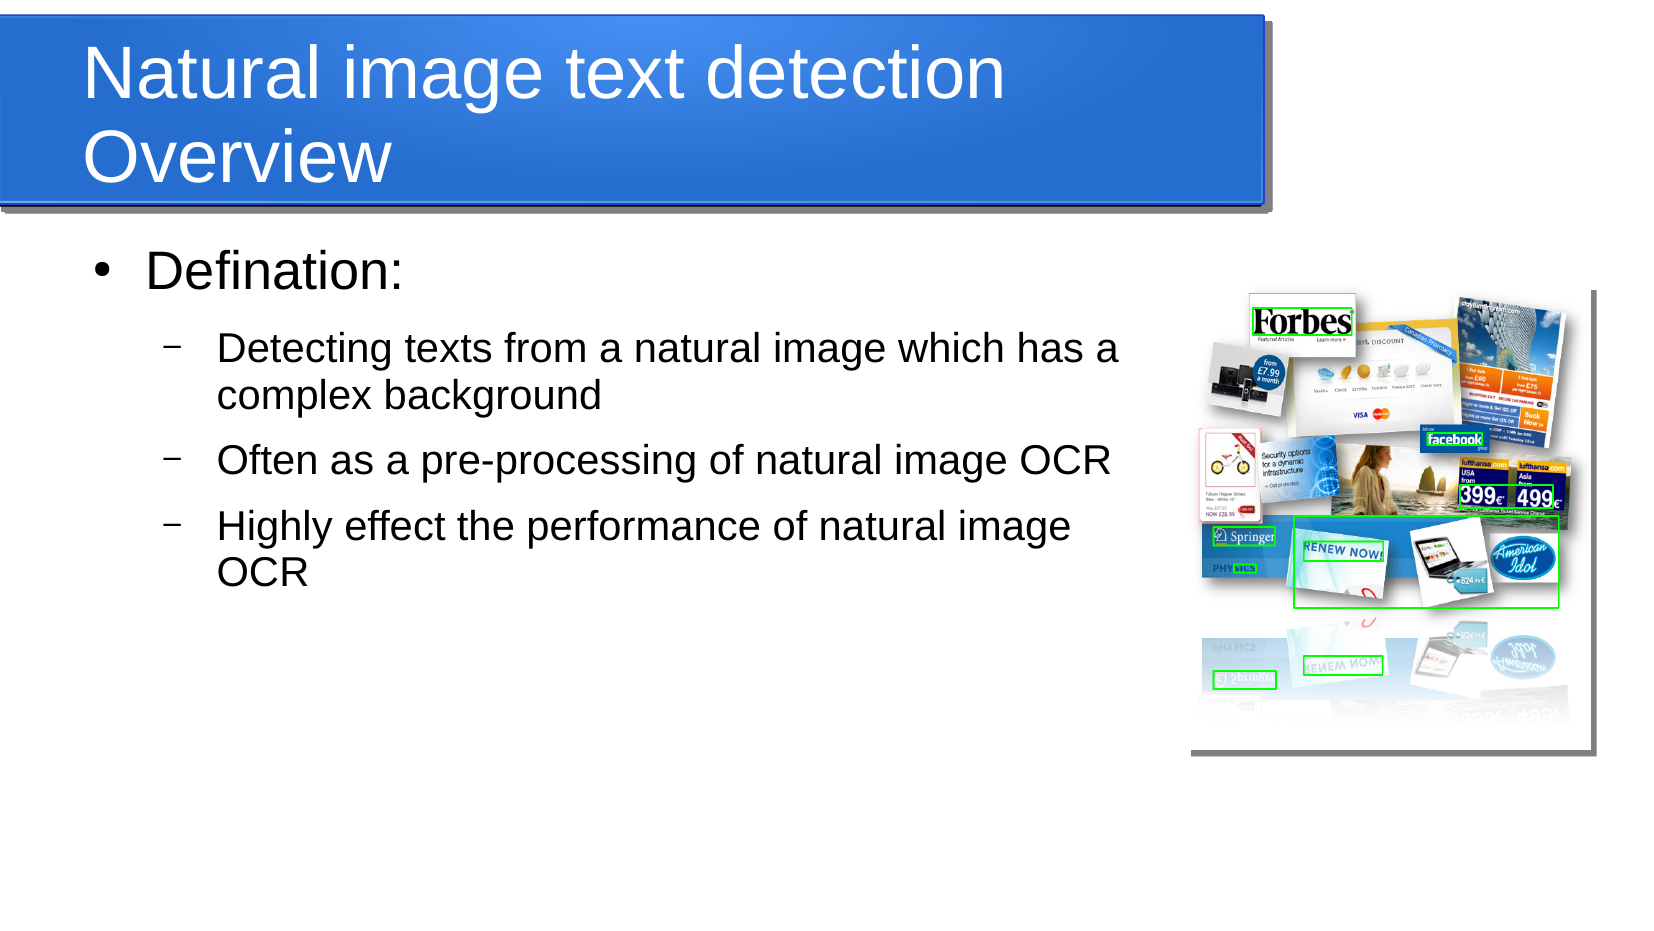

# Natural image text detection Overview
Defination:
Detecting texts from a natural image which has a complex background
Often as a pre-processing of natural image OCR
Highly effect the performance of natural image OCR